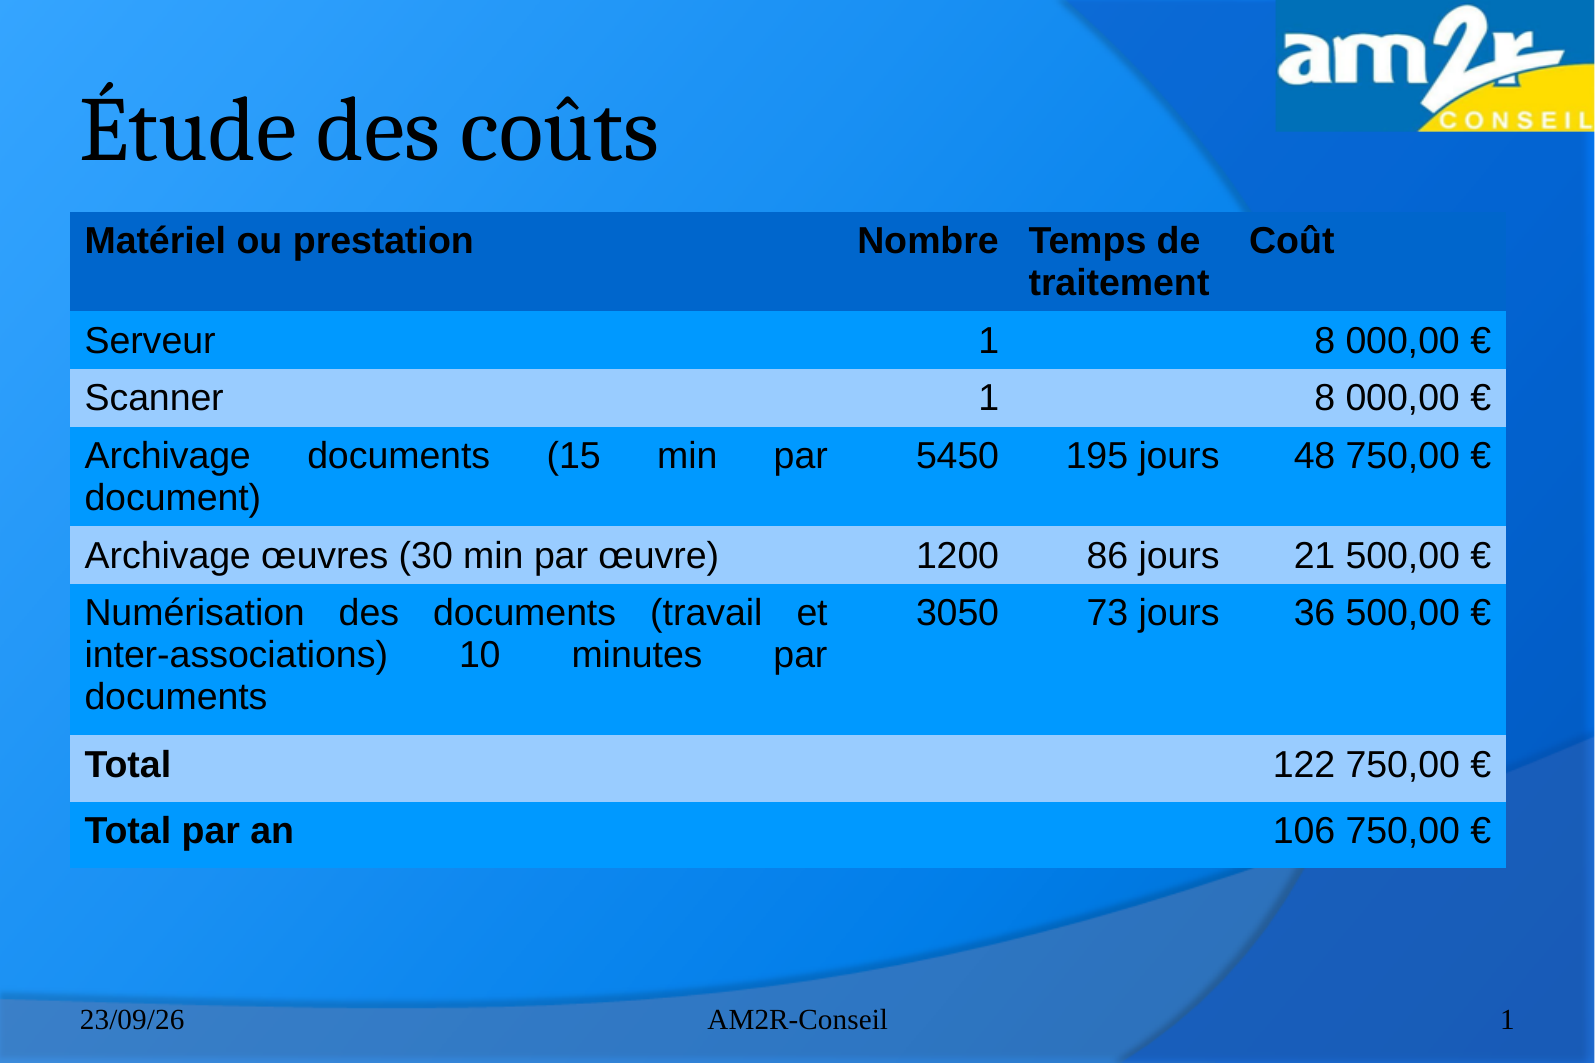

# Étude des coûts
| Matériel ou prestation | Nombre | Temps de traitement | Coût |
| --- | --- | --- | --- |
| Serveur | 1 | | 8 000,00 € |
| Scanner | 1 | | 8 000,00 € |
| Archivage documents (15 min par document) | 5450 | 195 jours | 48 750,00 € |
| Archivage œuvres (30 min par œuvre) | 1200 | 86 jours | 21 500,00 € |
| Numérisation des documents (travail et inter-associations) 10 minutes par documents | 3050 | 73 jours | 36 500,00 € |
| Total | | | 122 750,00 € |
| Total par an | | | 106 750,00 € |
AM2R-Conseil
1